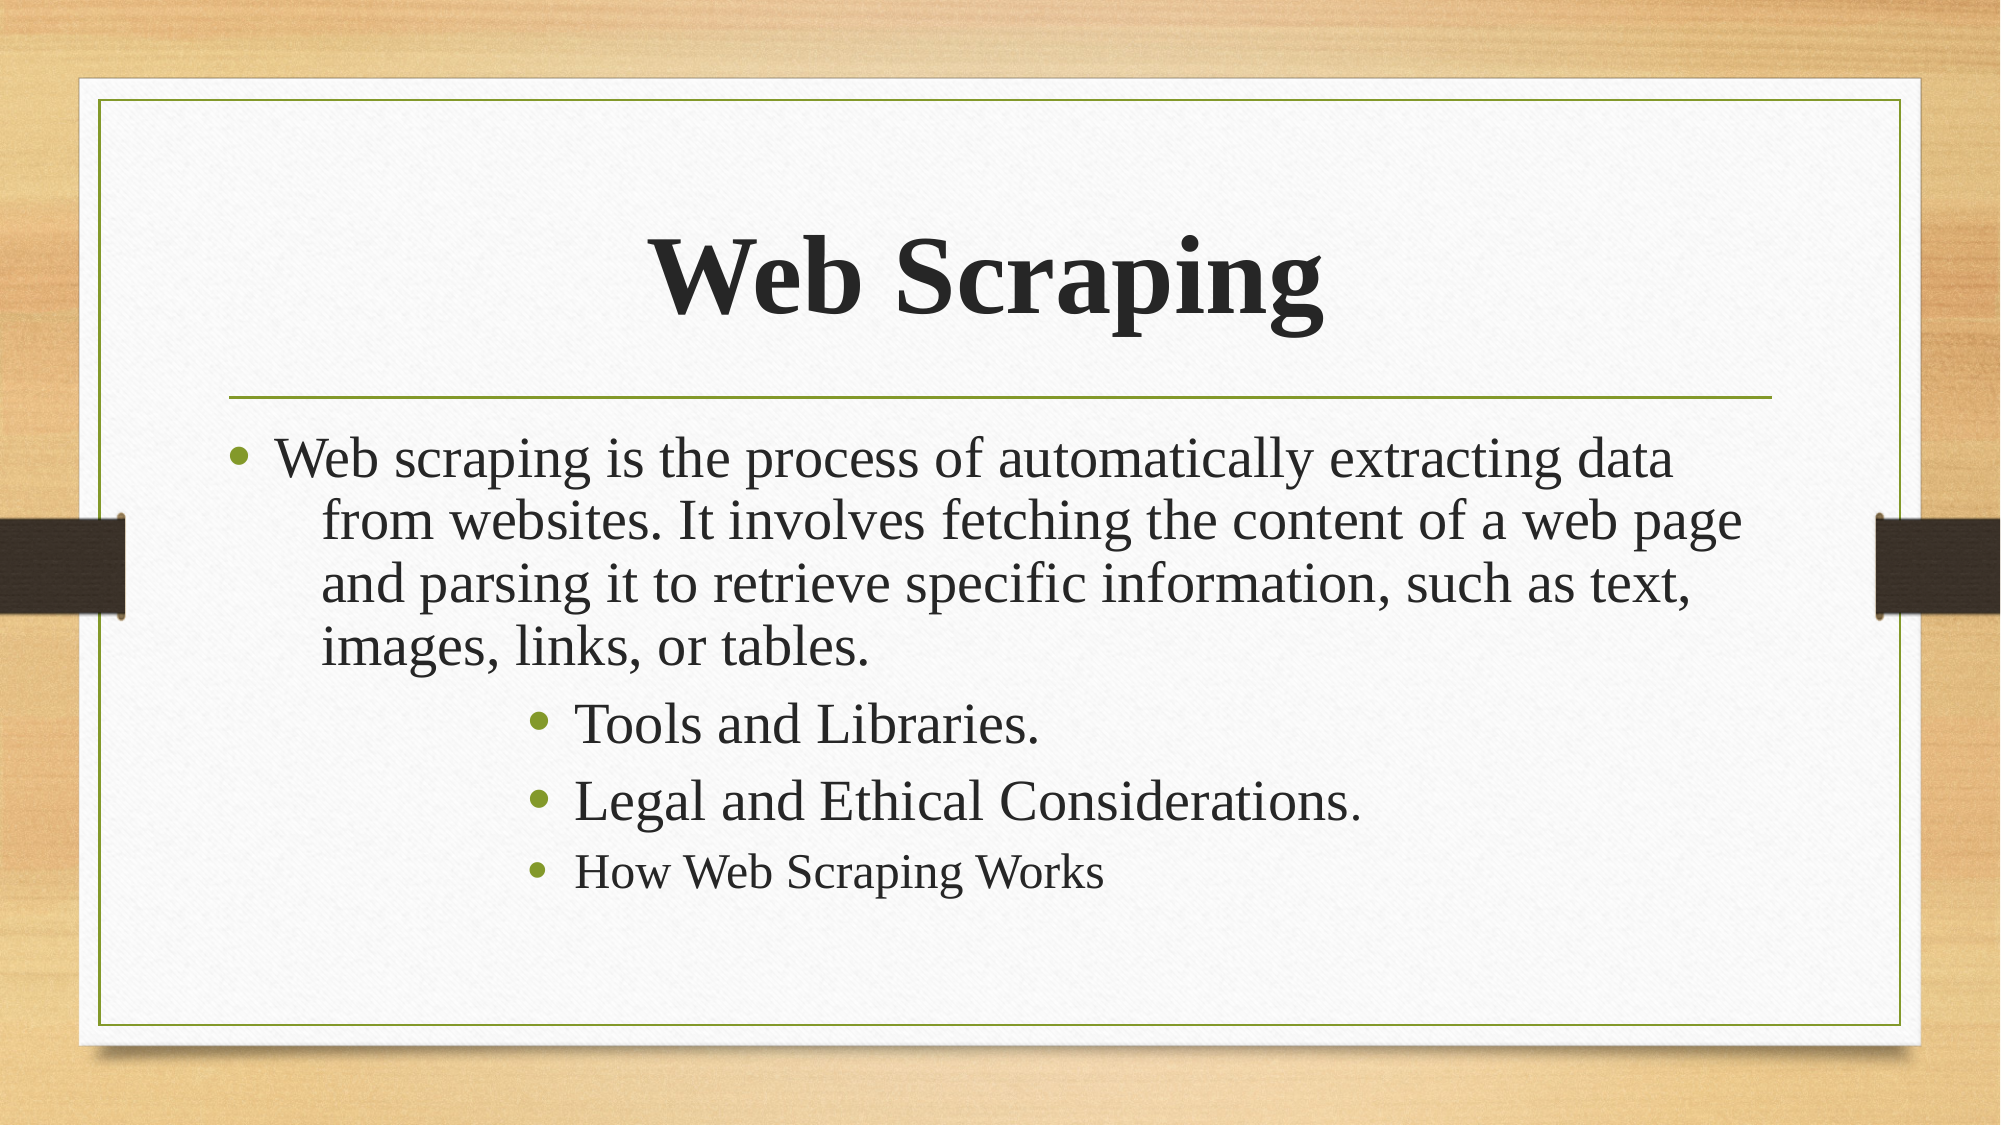

# Web Scraping
Web scraping is the process of automatically extracting data from websites. It involves fetching the content of a web page and parsing it to retrieve specific information, such as text, images, links, or tables.
Tools and Libraries.
Legal and Ethical Considerations.
How Web Scraping Works